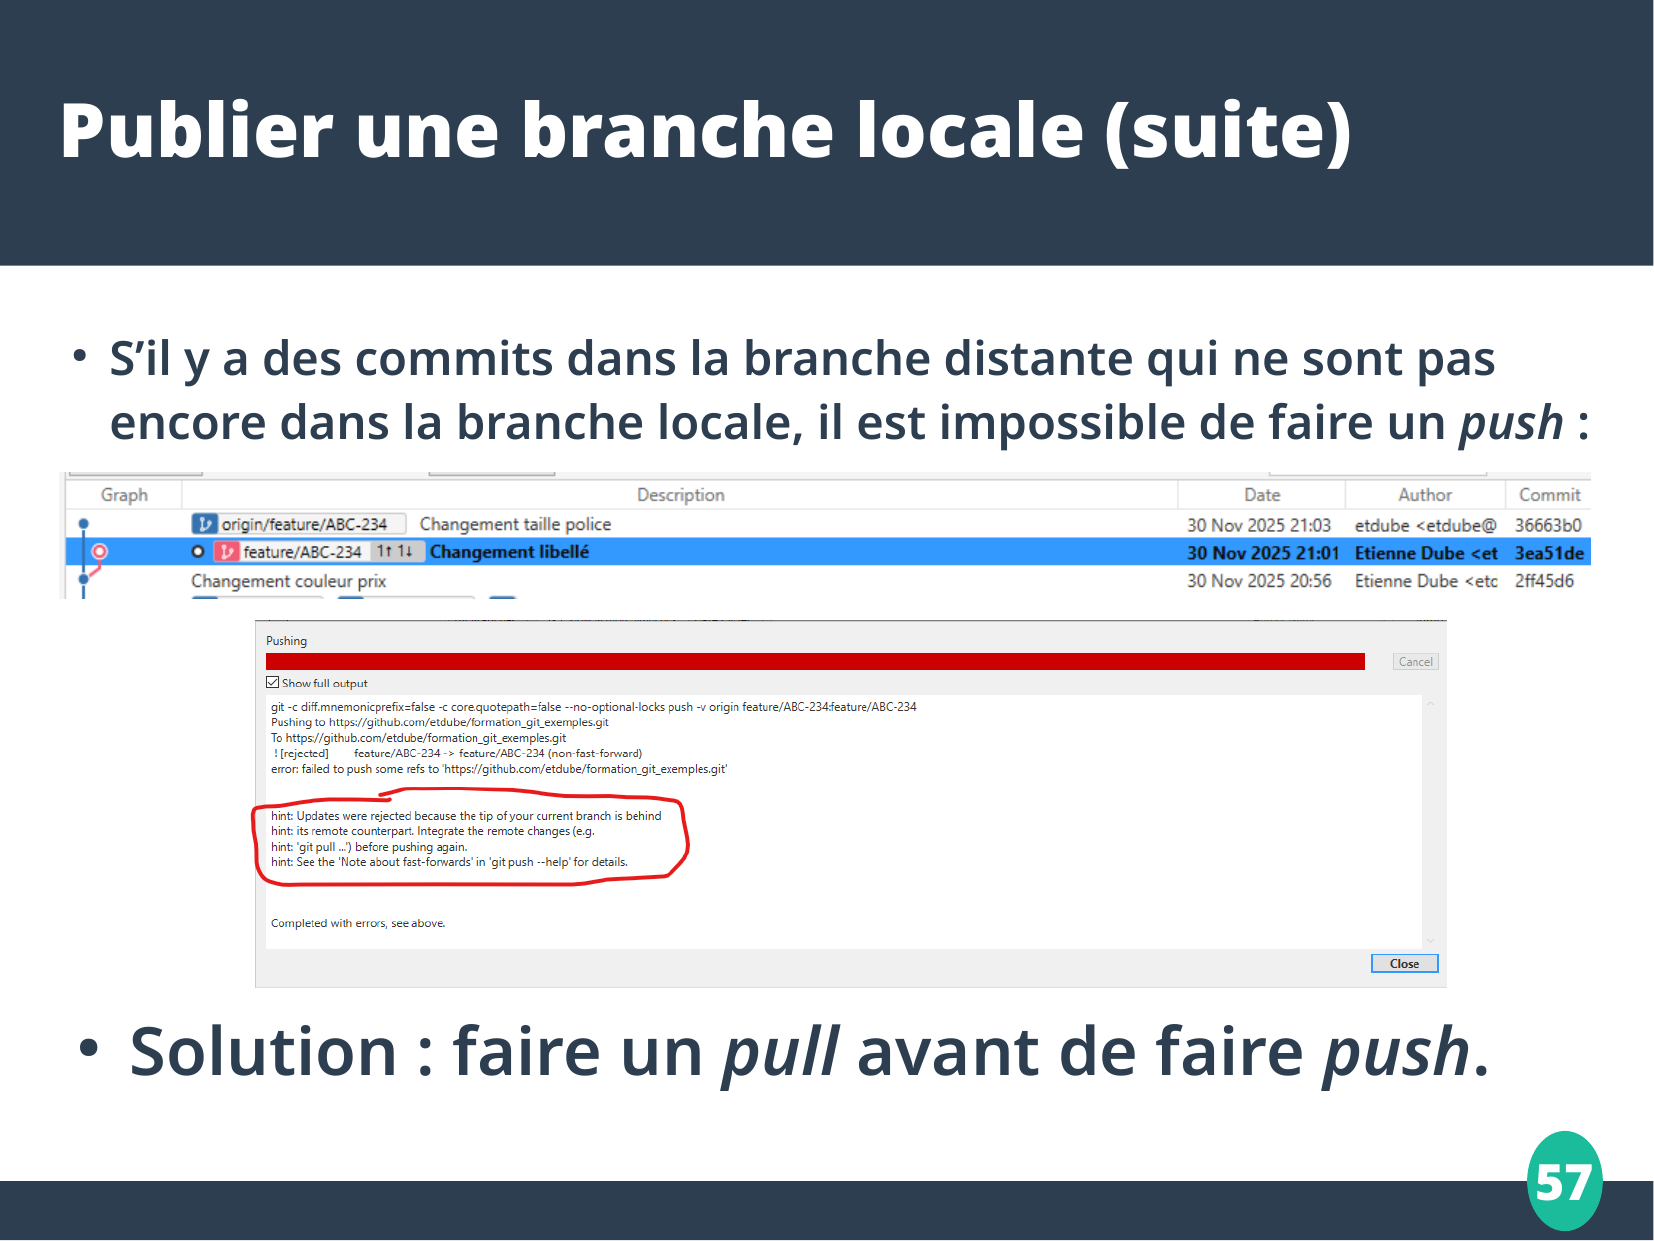

# Publier une branche locale (suite)
S’il y a des commits dans la branche distante qui ne sont pas encore dans la branche locale, il est impossible de faire un push :
Solution : faire un pull avant de faire push.